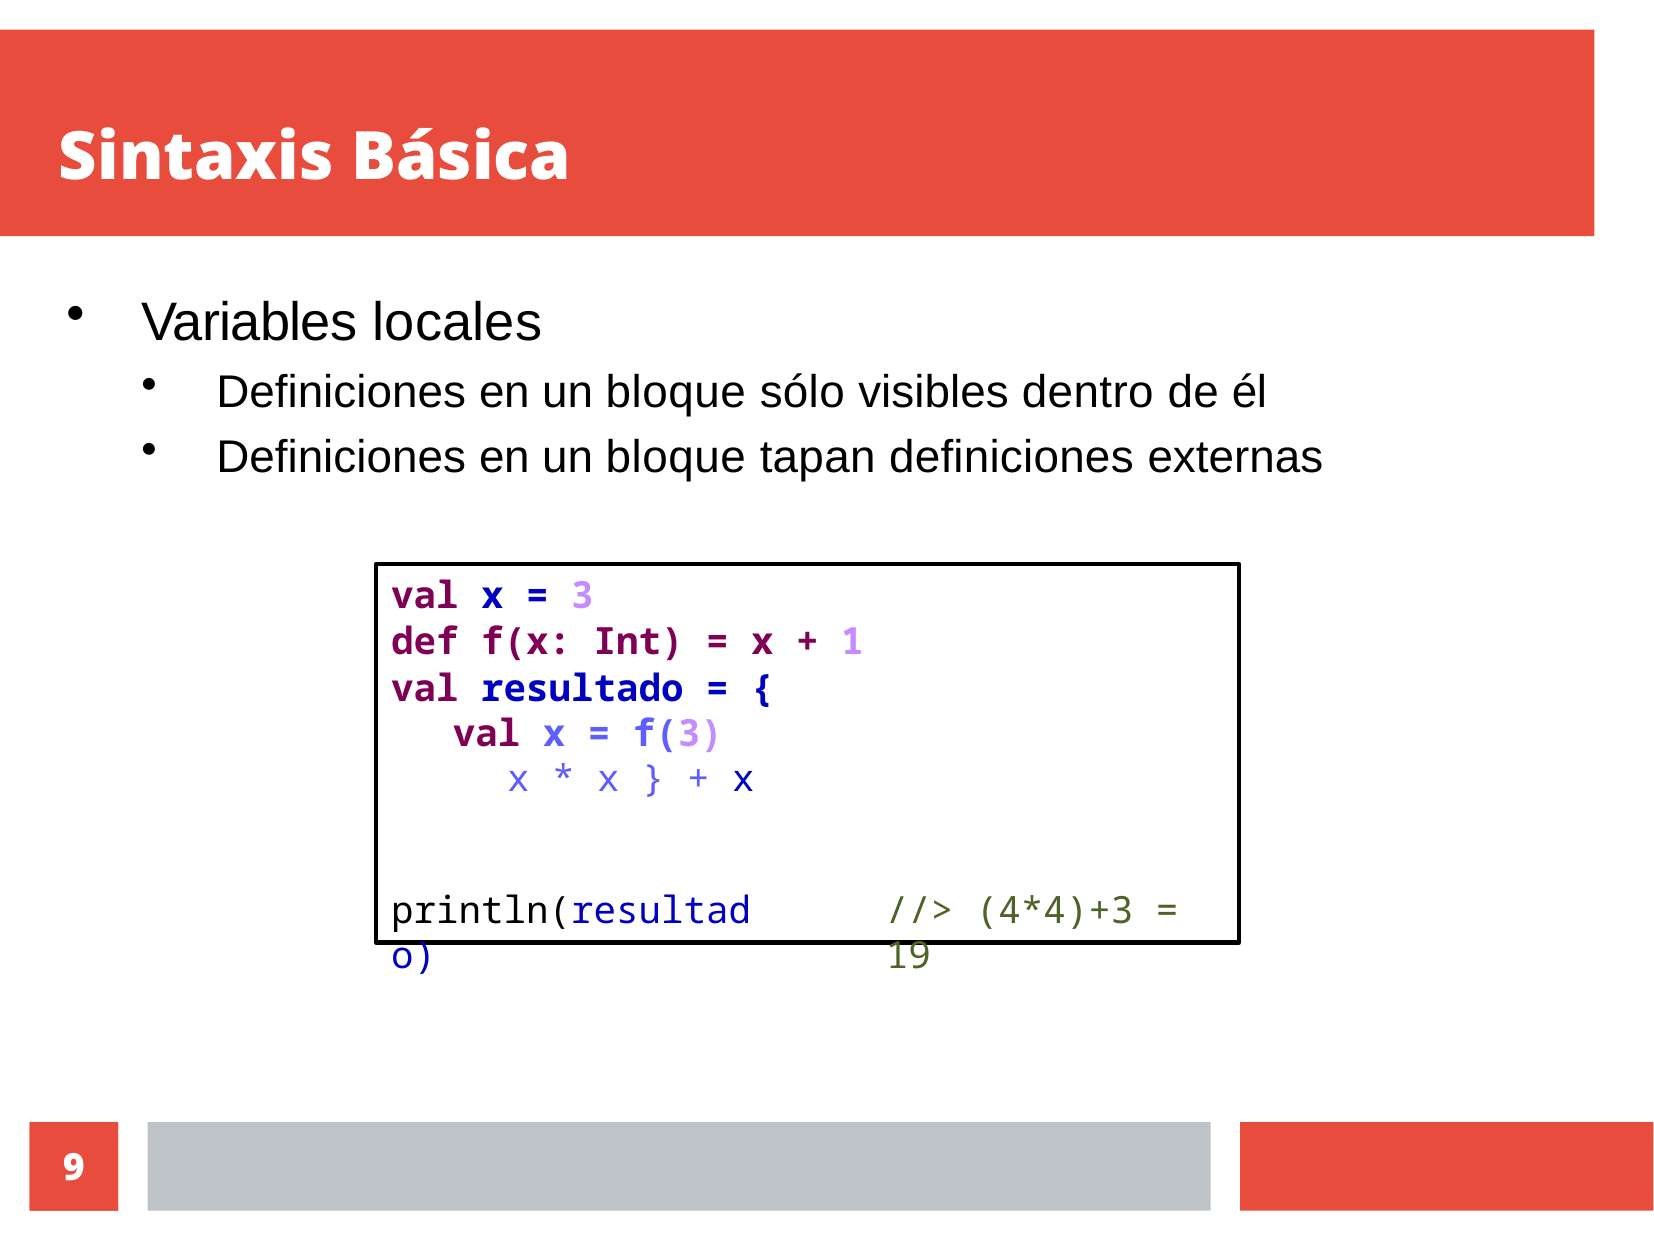

# Sintaxis Básica
Variables locales
Definiciones en un bloque sólo visibles dentro de él
Definiciones en un bloque tapan definiciones externas
val x = 3
def f(x: Int) = x + 1
val resultado = {
val x = f(3)
x * x } + x
println(resultado)
//> (4*4)+3 = 19
9